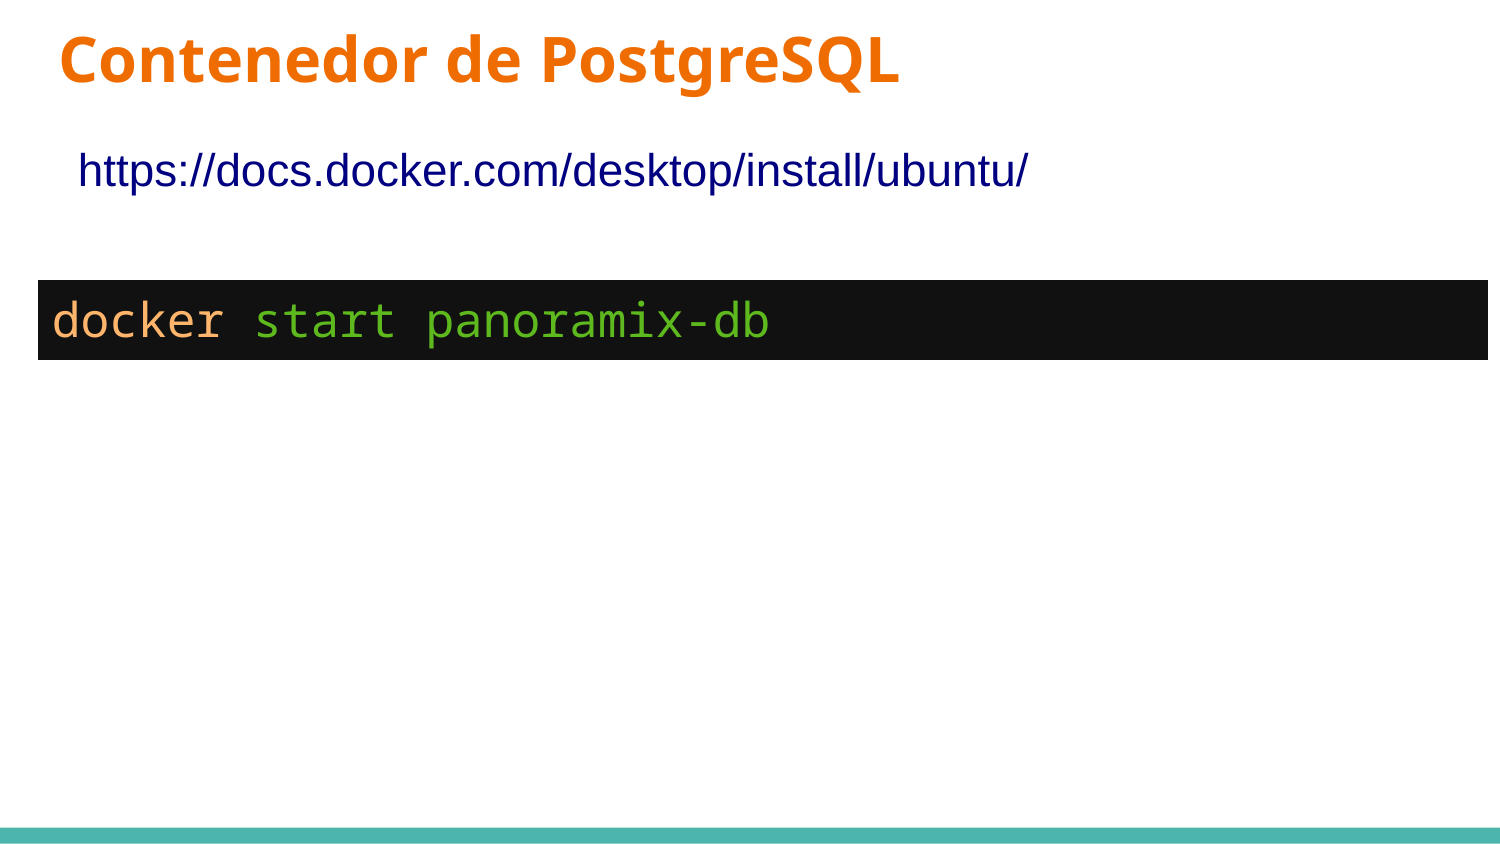

# Contenedor de PostgreSQL
https://docs.docker.com/desktop/install/ubuntu/
| docker start panoramix-db |
| --- |